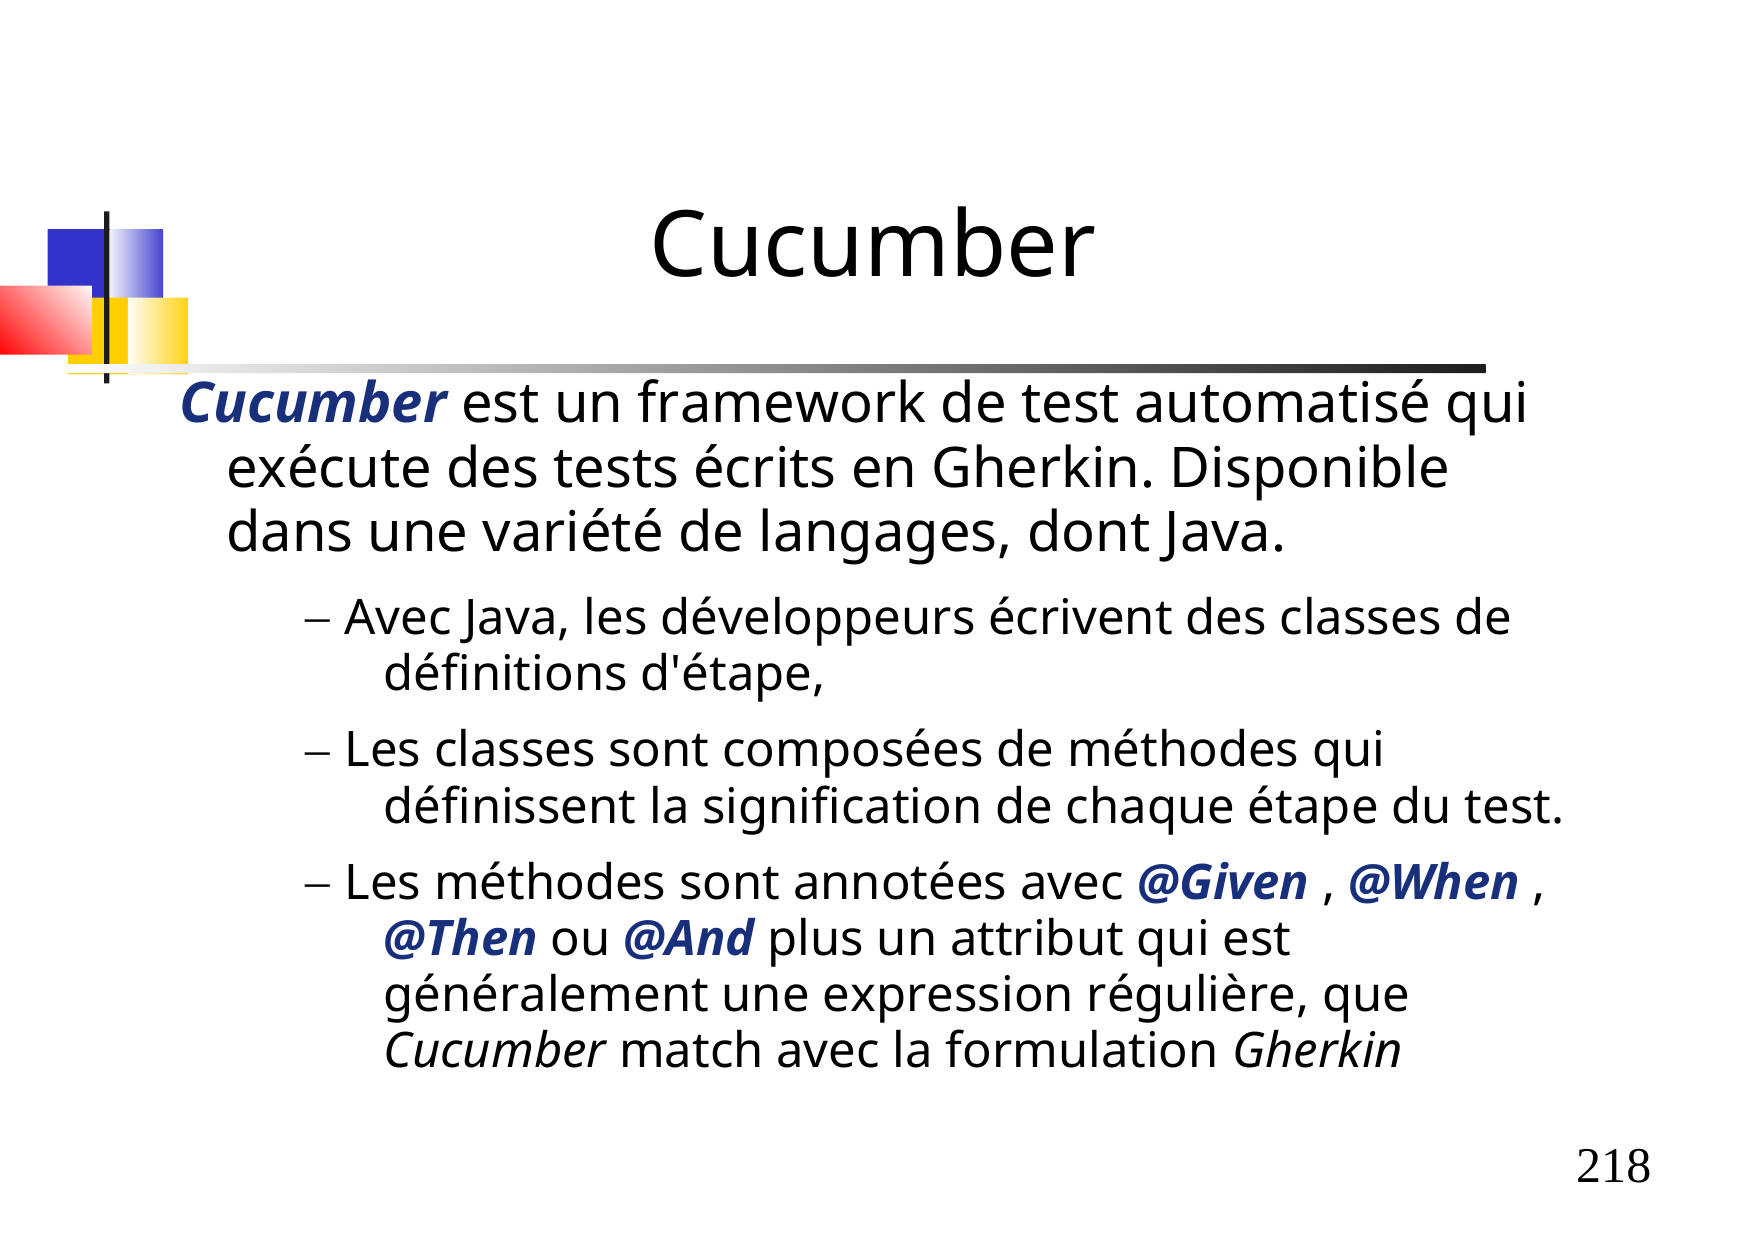

# Cucumber
Cucumber est un framework de test automatisé qui exécute des tests écrits en Gherkin. Disponible dans une variété de langages, dont Java.
Avec Java, les développeurs écrivent des classes de définitions d'étape,
Les classes sont composées de méthodes qui définissent la signification de chaque étape du test.
Les méthodes sont annotées avec @Given , @When , @Then ou @And plus un attribut qui est généralement une expression régulière, que Cucumber match avec la formulation Gherkin